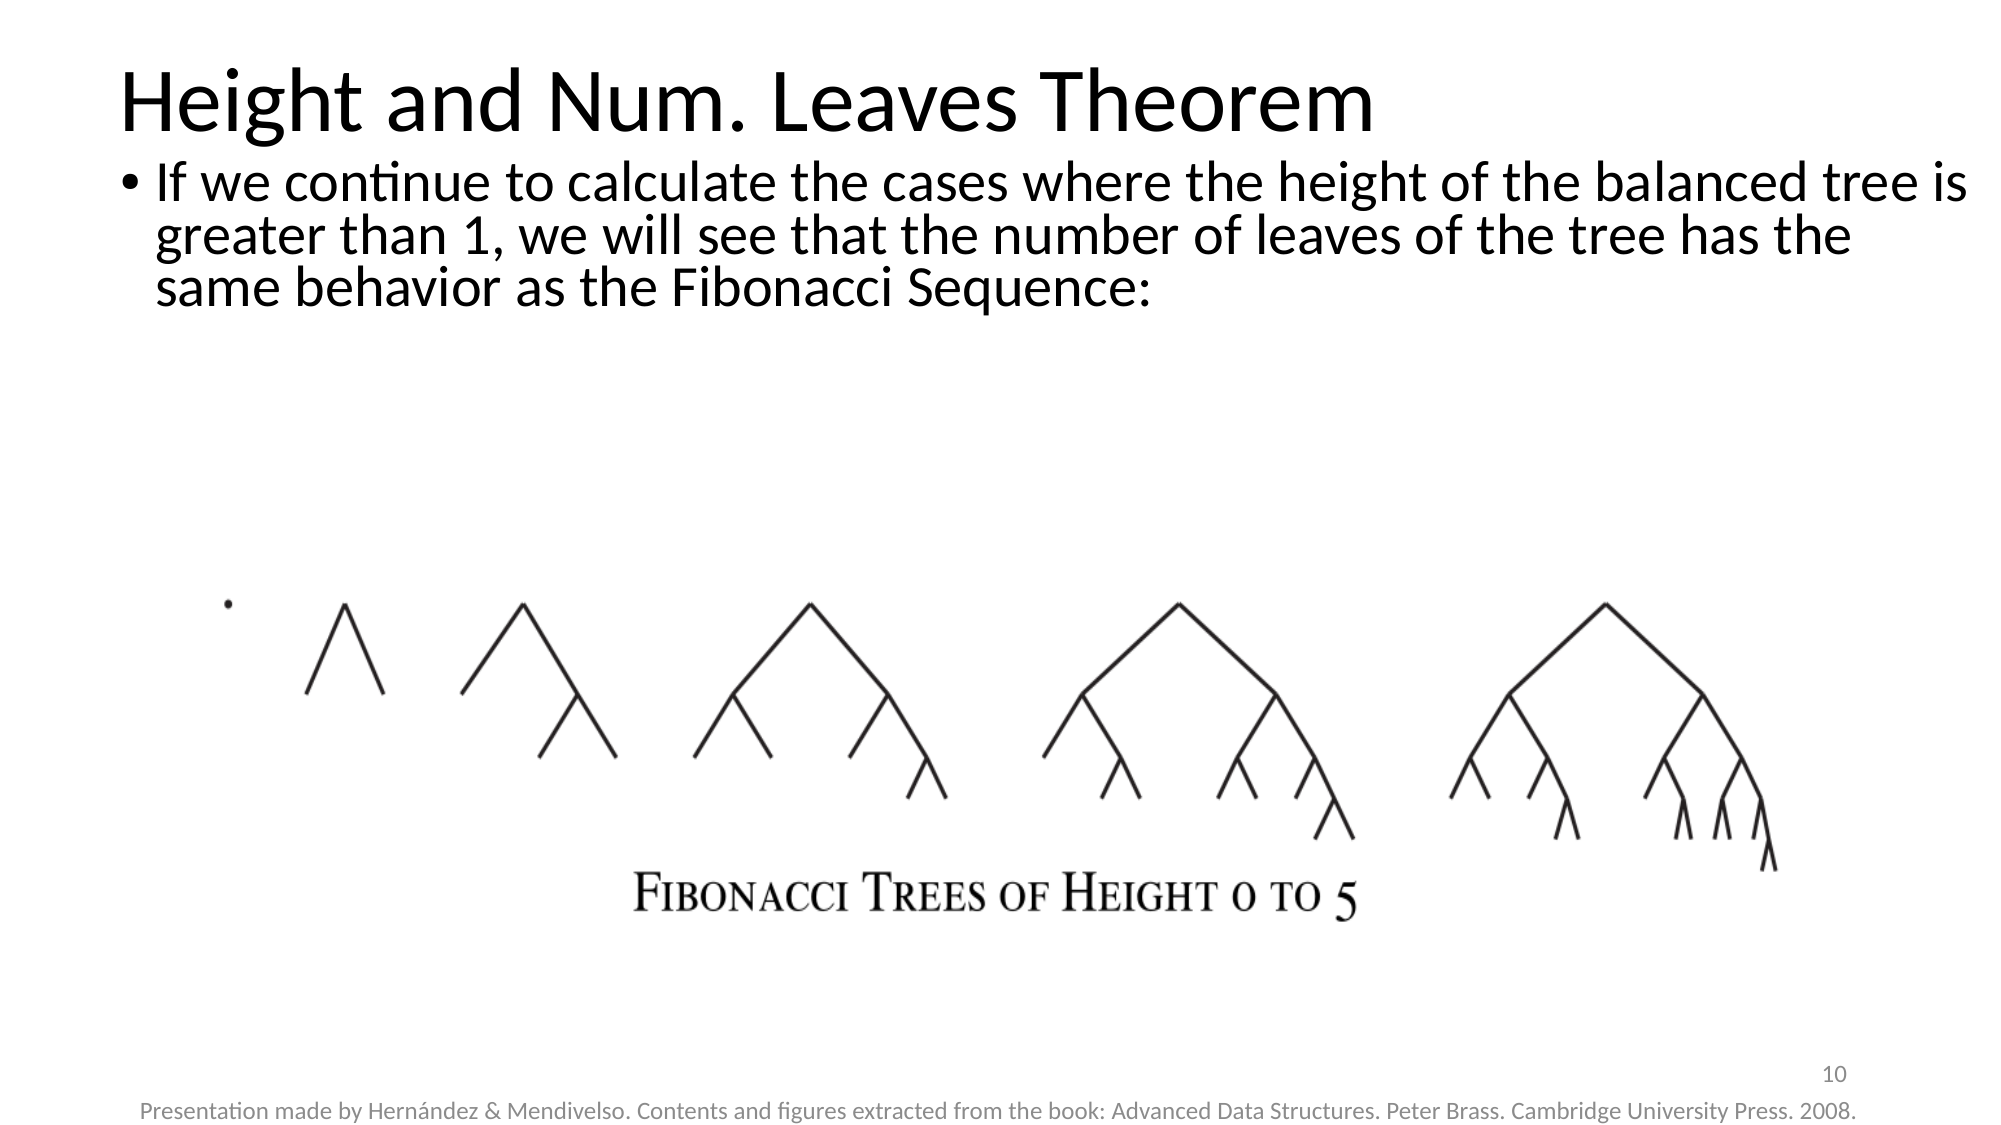

# Height and Num. Leaves Theorem
If we continue to calculate the cases where the height of the balanced tree is greater than 1, we will see that the number of leaves of the tree has the same behavior as the Fibonacci Sequence:
10
Presentation made by Hernández & Mendivelso. Contents and figures extracted from the book: Advanced Data Structures. Peter Brass. Cambridge University Press. 2008.